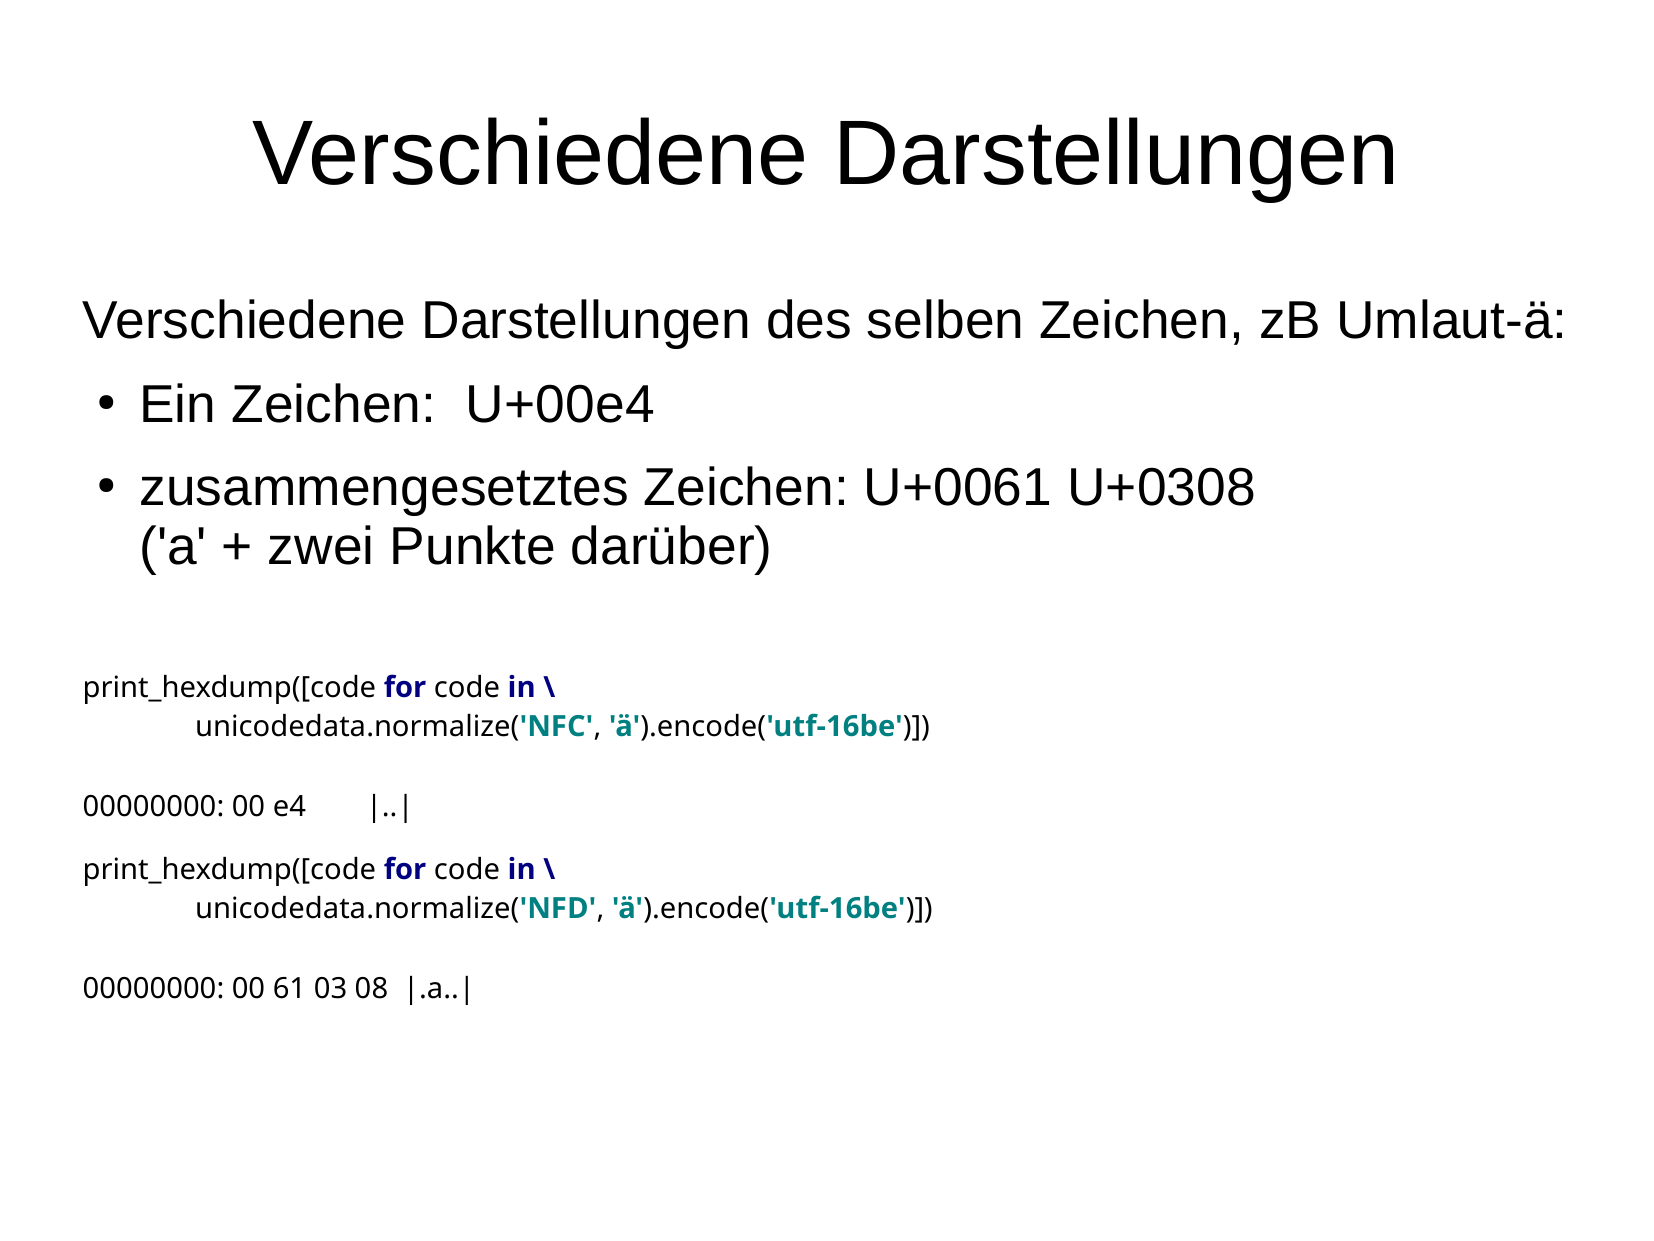

# Verschiedene Darstellungen
Verschiedene Darstellungen des selben Zeichen, zB Umlaut-ä:
Ein Zeichen: U+00e4
zusammengesetztes Zeichen: U+0061 U+0308
('a' + zwei Punkte darüber)
print_hexdump([code for code in \
 unicodedata.normalize('NFC', 'ä').encode('utf-16be')])
00000000: 00 e4 |..|
print_hexdump([code for code in \
 unicodedata.normalize('NFD', 'ä').encode('utf-16be')])
00000000: 00 61 03 08 |.a..|